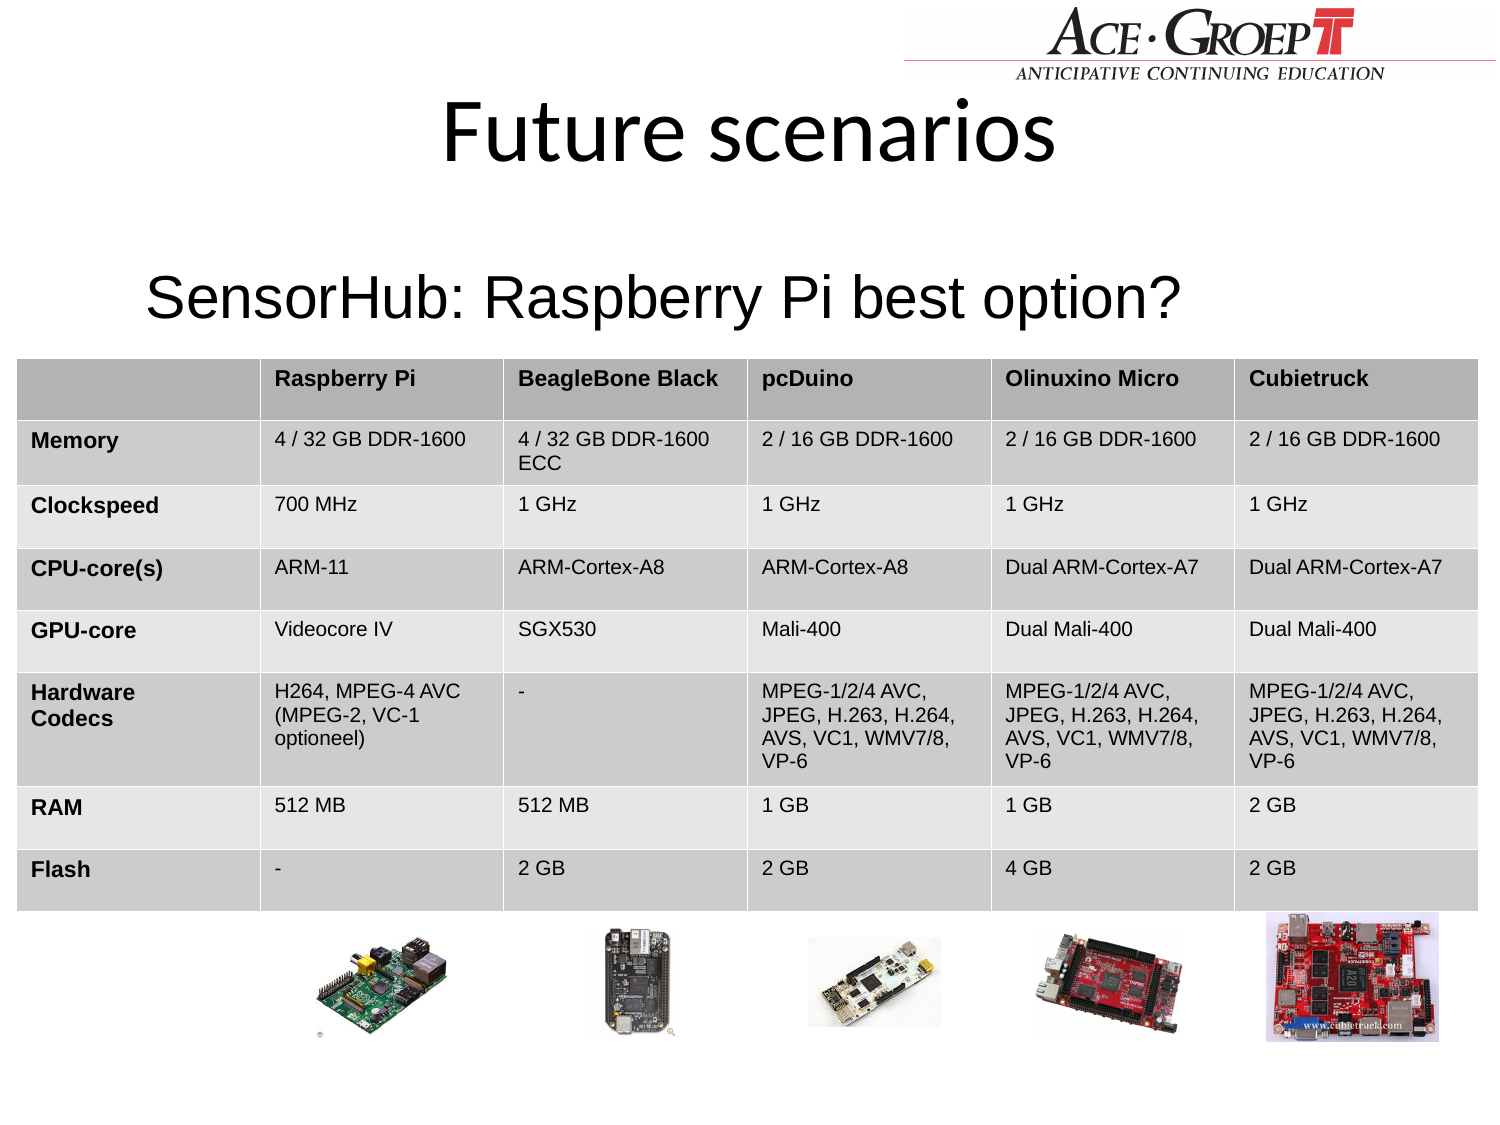

# Future scenarios
SensorHub: Raspberry Pi best option?
| | Raspberry Pi | BeagleBone Black | pcDuino | Olinuxino Micro | Cubietruck |
| --- | --- | --- | --- | --- | --- |
| Memory | 4 / 32 GB DDR-1600 | 4 / 32 GB DDR-1600 ECC | 2 / 16 GB DDR-1600 | 2 / 16 GB DDR-1600 | 2 / 16 GB DDR-1600 |
| Clockspeed | 700 MHz | 1 GHz | 1 GHz | 1 GHz | 1 GHz |
| CPU-core(s) | ARM-11 | ARM-Cortex-A8 | ARM-Cortex-A8 | Dual ARM-Cortex-A7 | Dual ARM-Cortex-A7 |
| GPU-core | Videocore IV | SGX530 | Mali-400 | Dual Mali-400 | Dual Mali-400 |
| Hardware Codecs | H264, MPEG-4 AVC (MPEG-2, VC-1 optioneel) | - | MPEG-1/2/4 AVC, JPEG, H.263, H.264, AVS, VC1, WMV7/8, VP-6 | MPEG-1/2/4 AVC, JPEG, H.263, H.264, AVS, VC1, WMV7/8, VP-6 | MPEG-1/2/4 AVC, JPEG, H.263, H.264, AVS, VC1, WMV7/8, VP-6 |
| RAM | 512 MB | 512 MB | 1 GB | 1 GB | 2 GB |
| Flash | - | 2 GB | 2 GB | 4 GB | 2 GB |